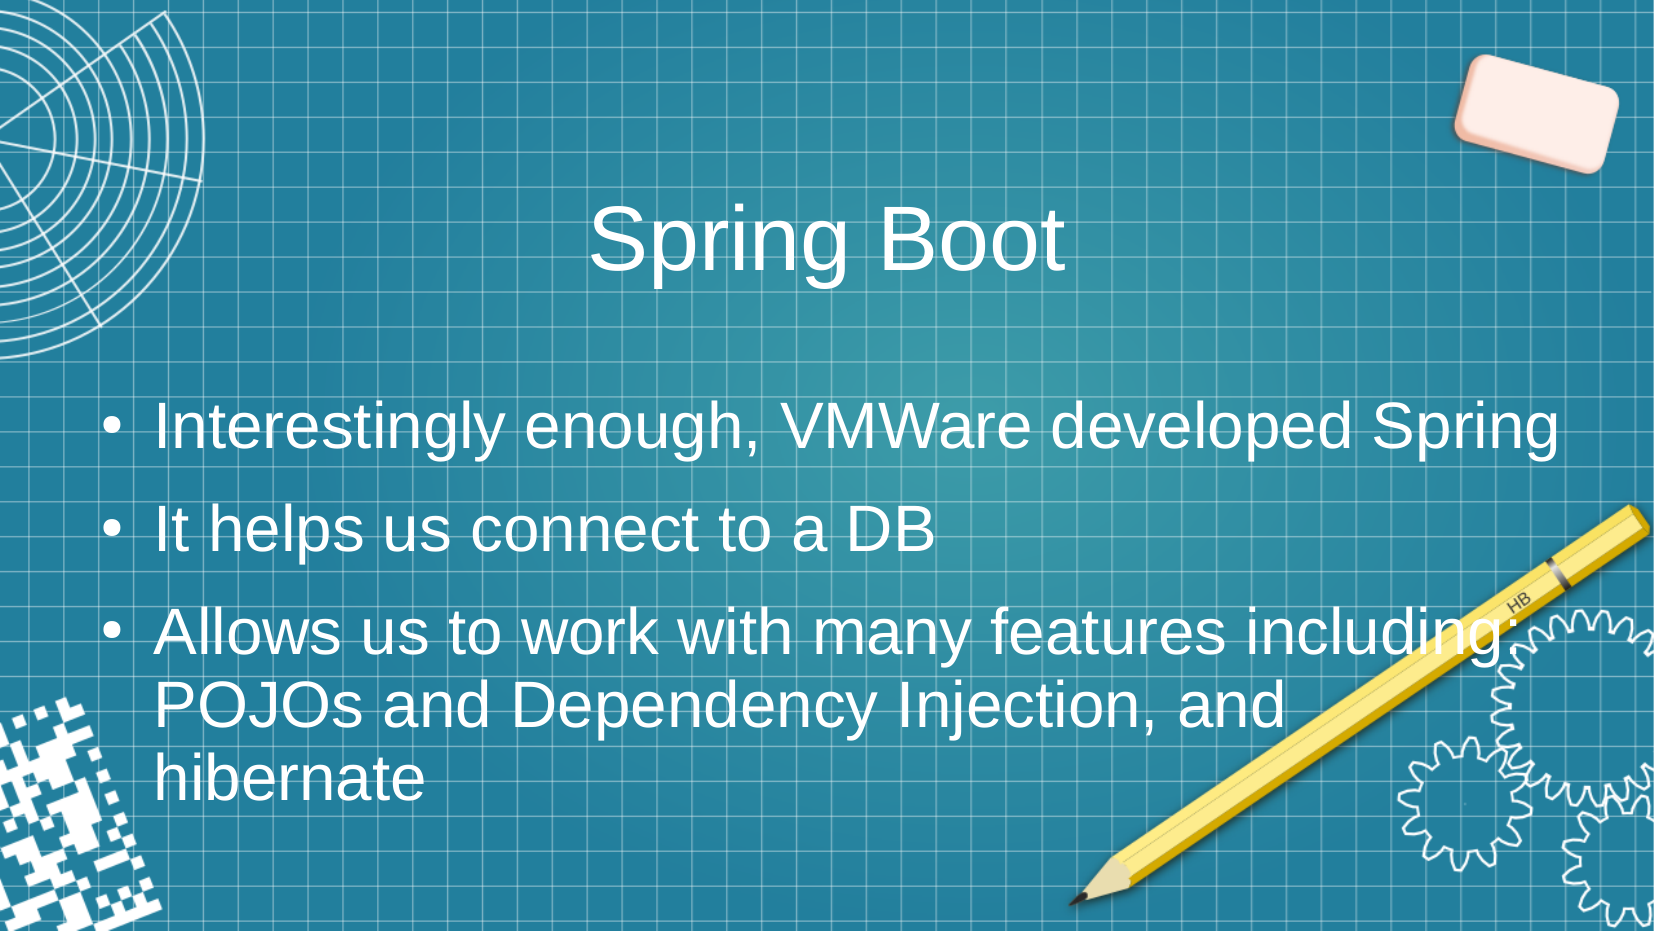

# Spring Boot
Interestingly enough, VMWare developed Spring
It helps us connect to a DB
Allows us to work with many features including: POJOs and Dependency Injection, and hibernate